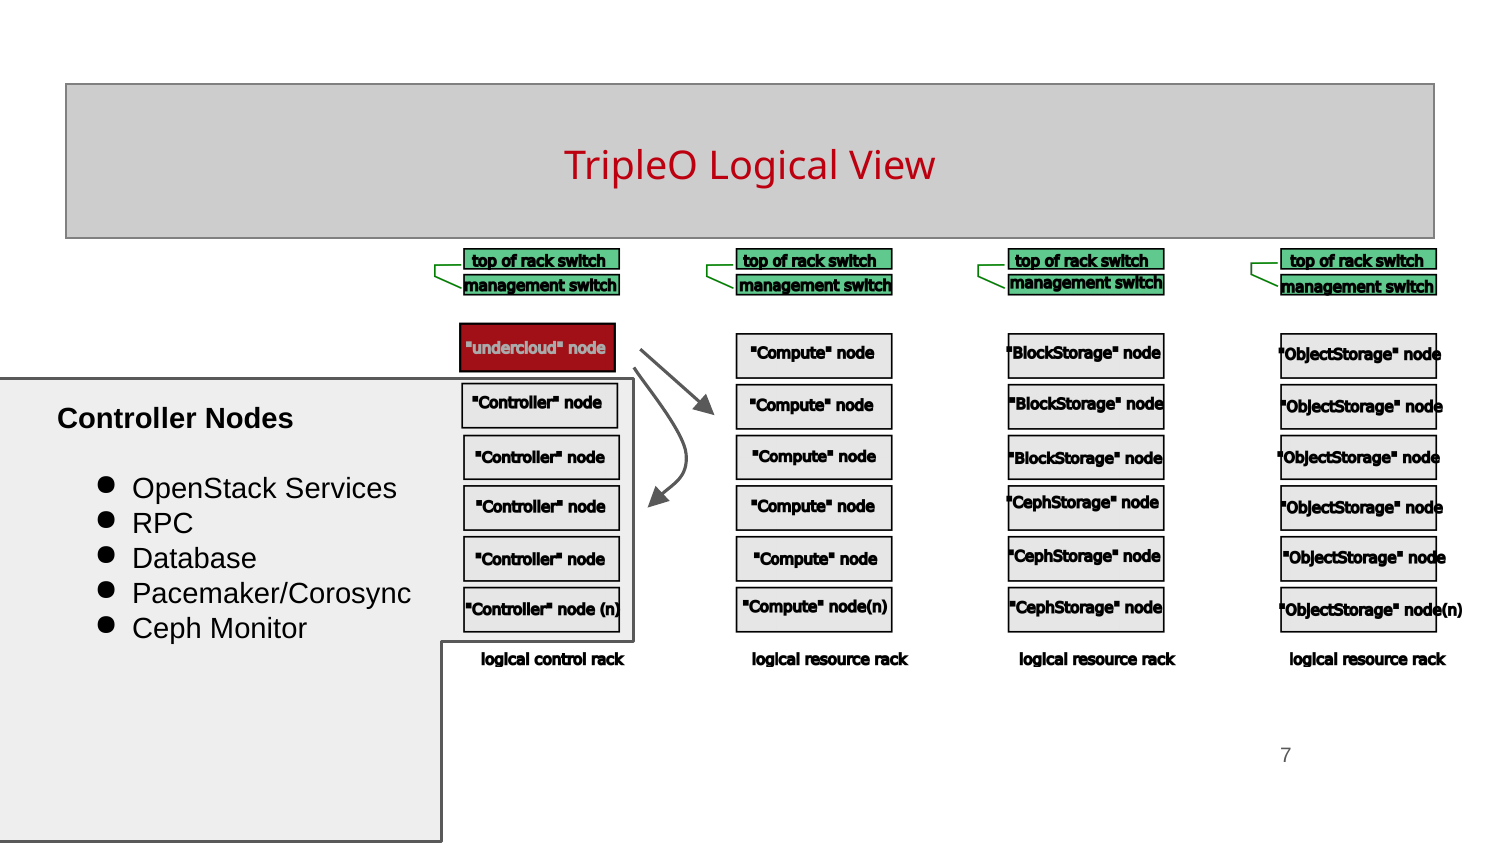

TripleO Logical View
Controller Nodes
OpenStack Services
RPC
Database
Pacemaker/Corosync
Ceph Monitor